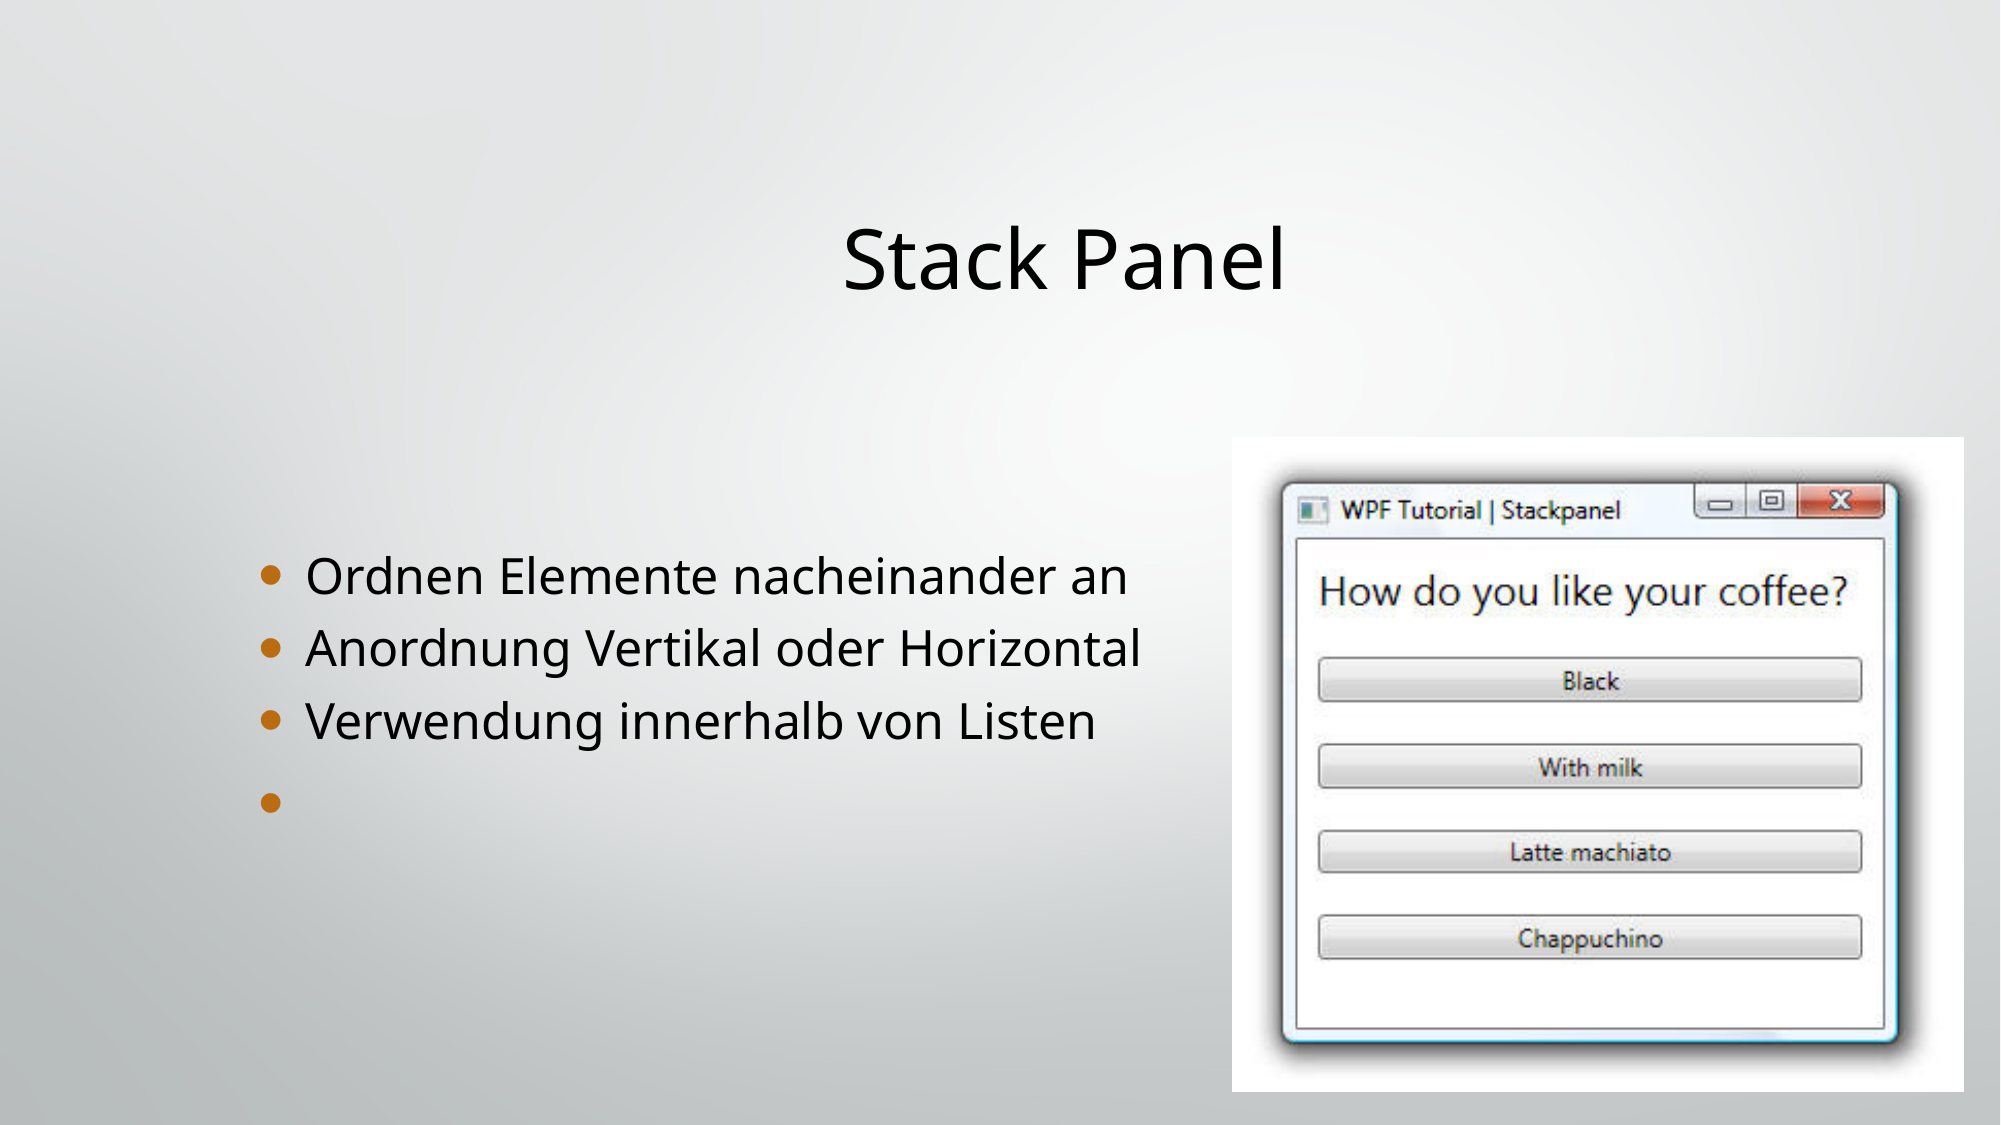

# Stack Panel
Ordnen Elemente nacheinander an
Anordnung Vertikal oder Horizontal
Verwendung innerhalb von Listen